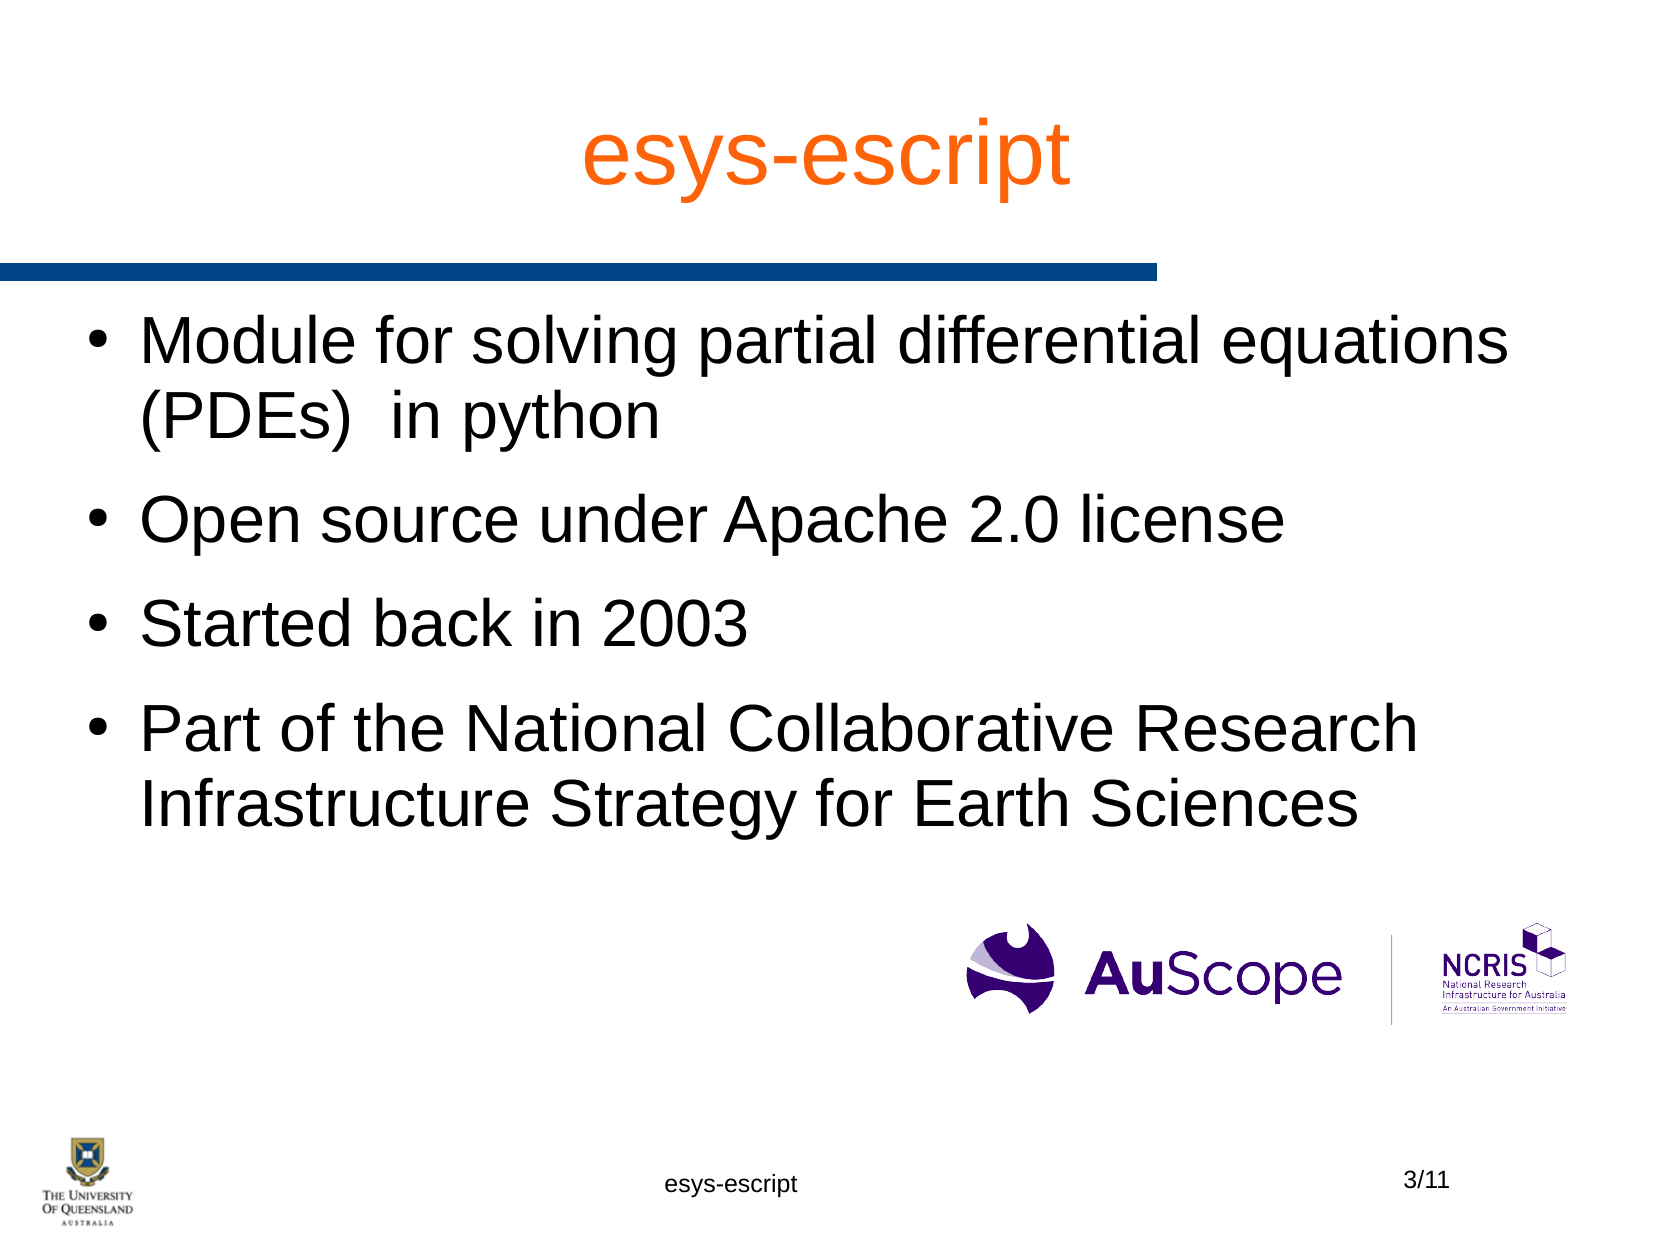

# esys-escript
Module for solving partial differential equations (PDEs) in python
Open source under Apache 2.0 license
Started back in 2003
Part of the National Collaborative Research Infrastructure Strategy for Earth Sciences